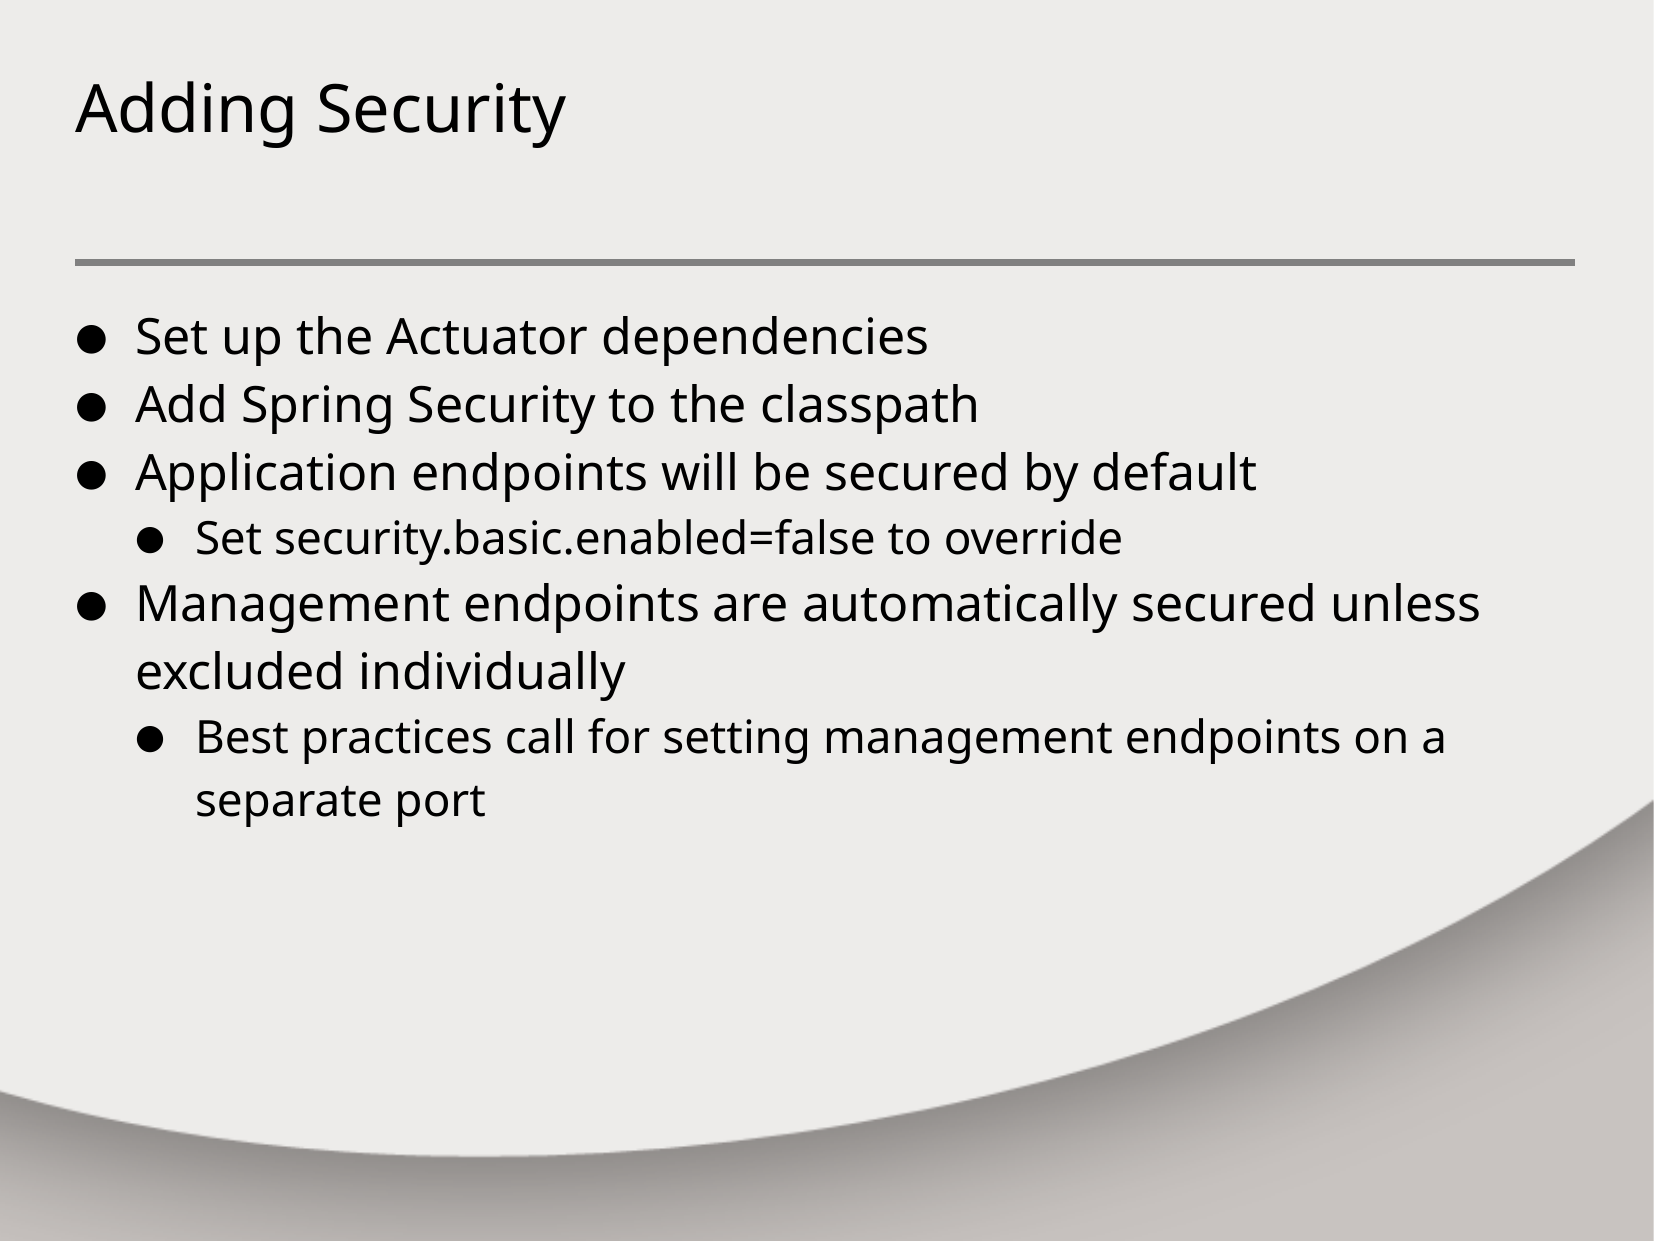

# Adding Security
Set up the Actuator dependencies
Add Spring Security to the classpath
Application endpoints will be secured by default
Set security.basic.enabled=false to override
Management endpoints are automatically secured unless excluded individually
Best practices call for setting management endpoints on a separate port